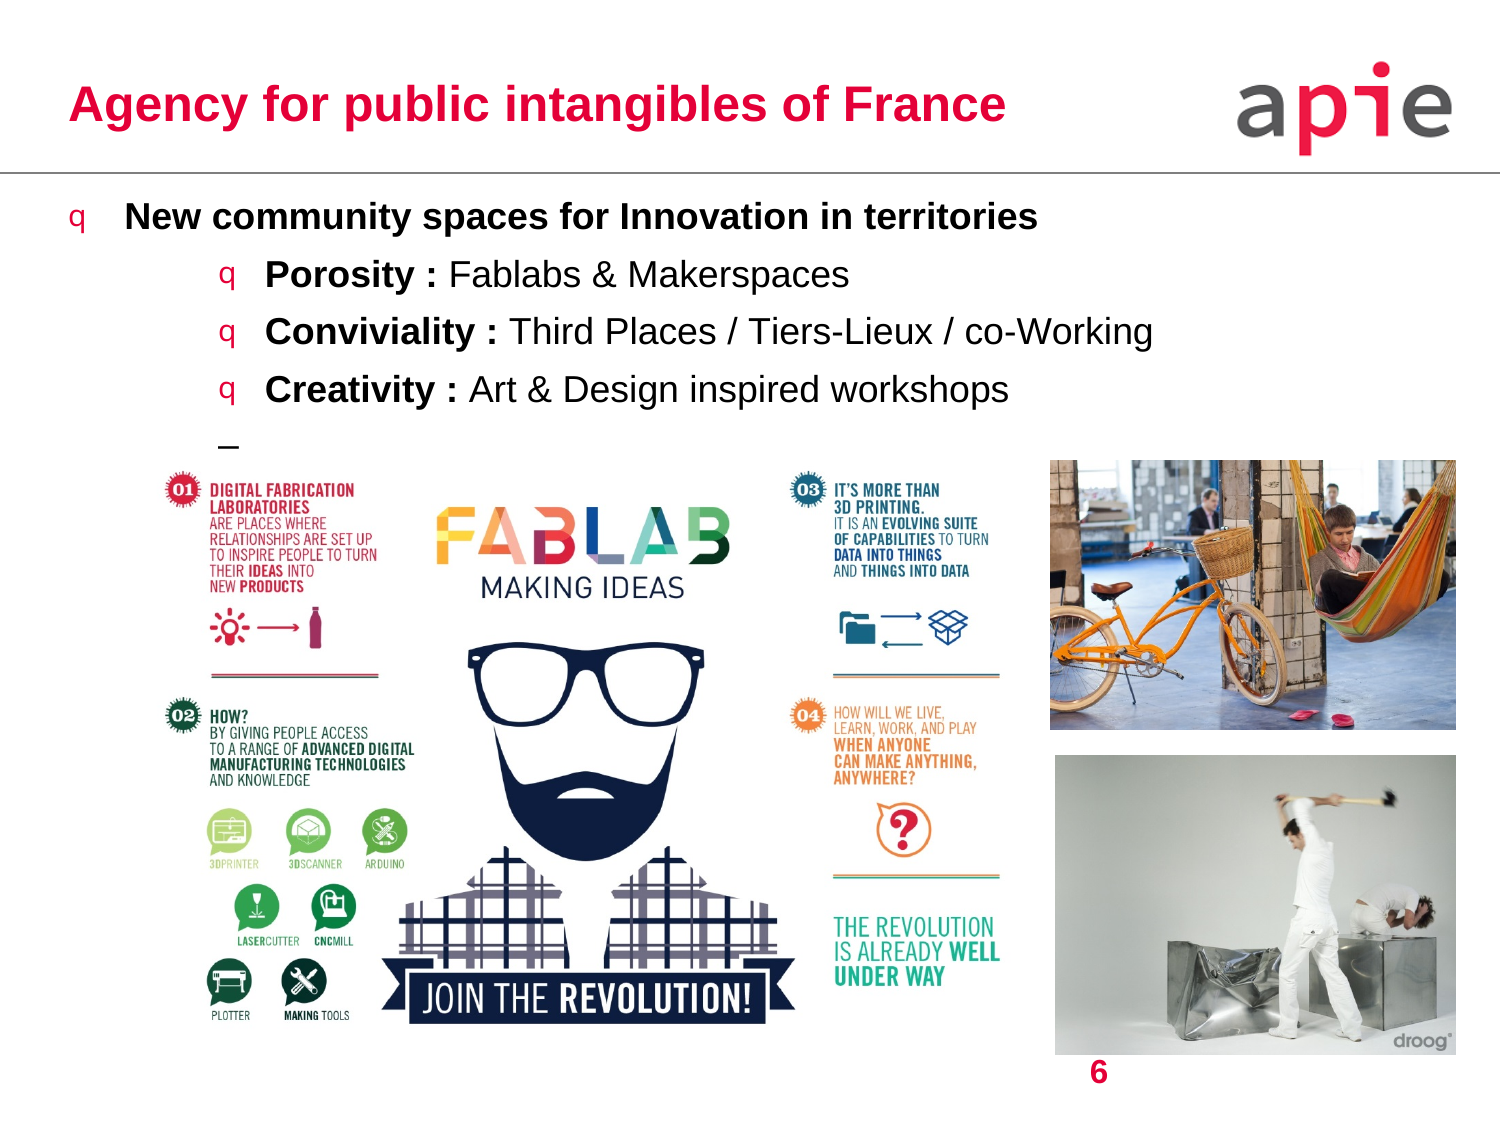

Agency for public intangibles of France
# New community spaces for Innovation in territories
Porosity : Fablabs & Makerspaces
Conviviality : Third Places / Tiers-Lieux / co-Working
Creativity : Art & Design inspired workshops